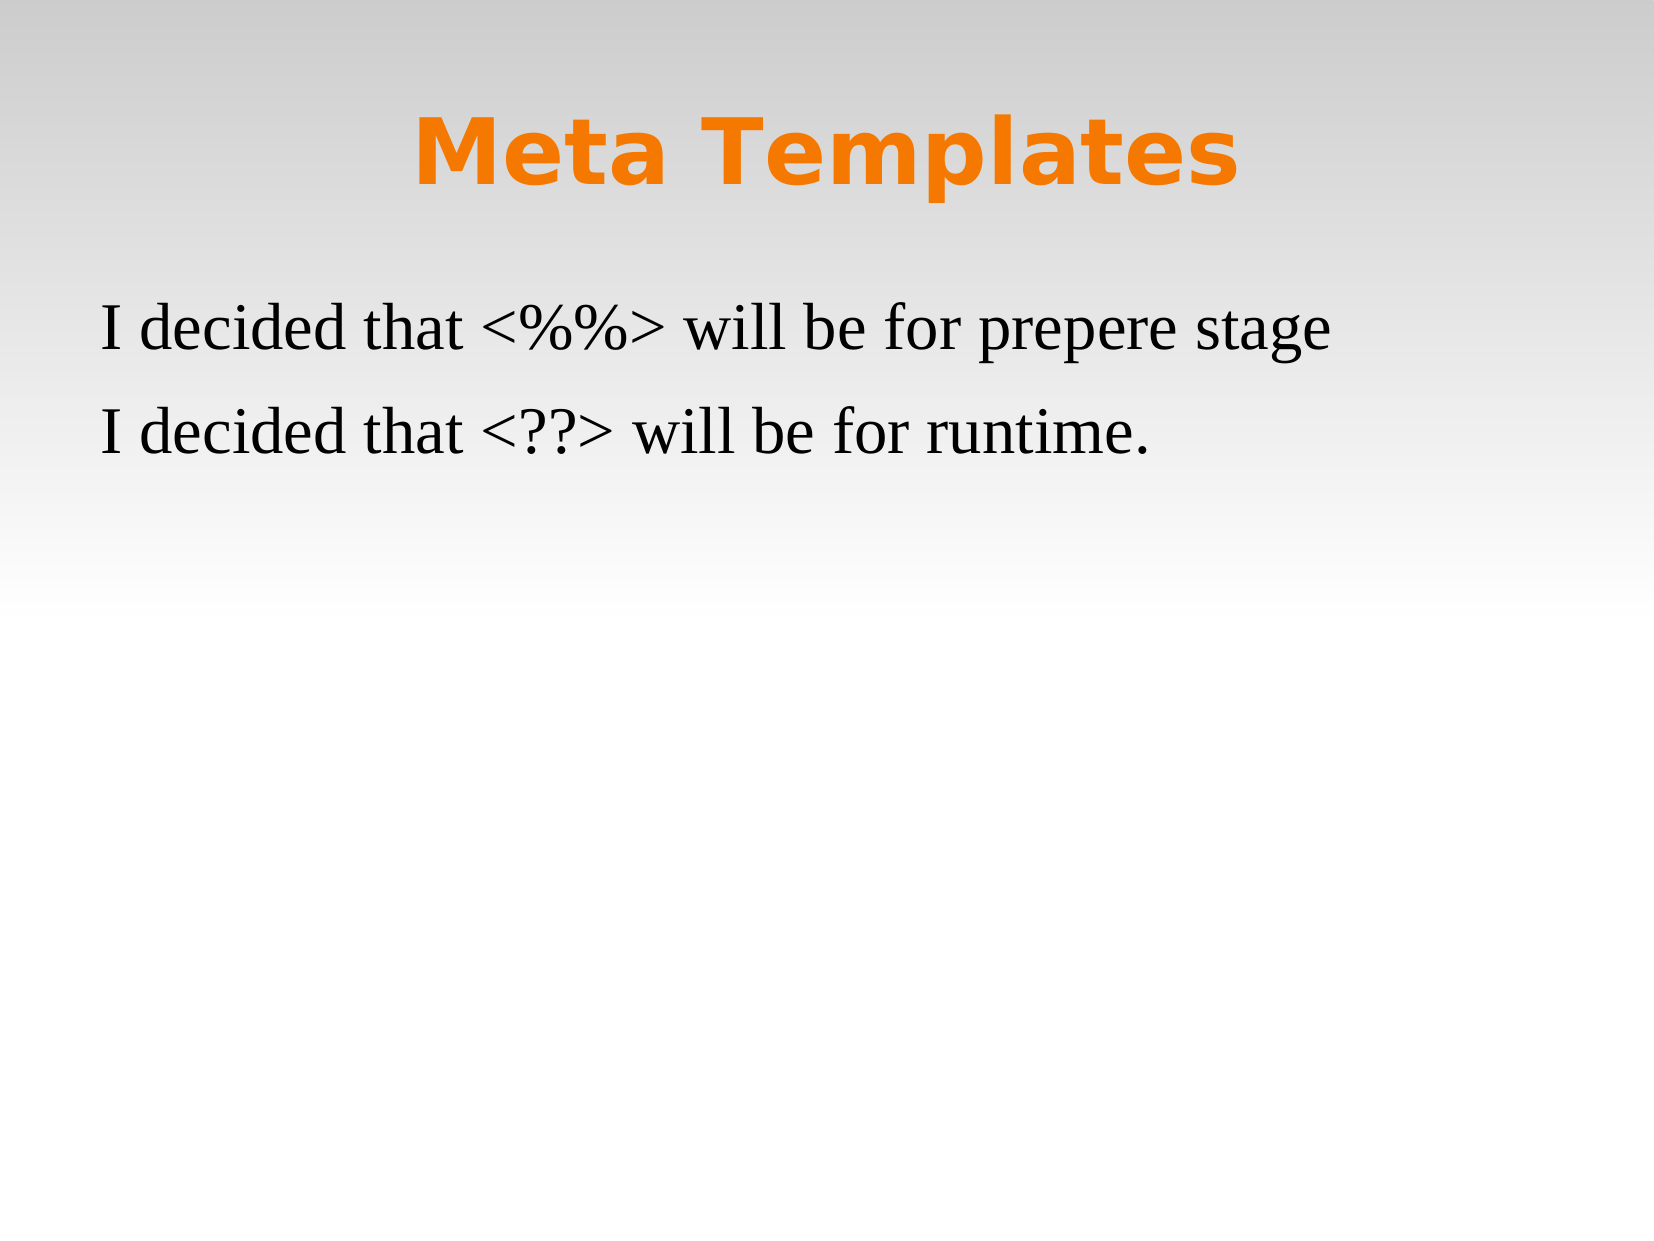

# Meta Templates
I decided that <%%> will be for prepere stage
I decided that <??> will be for runtime.